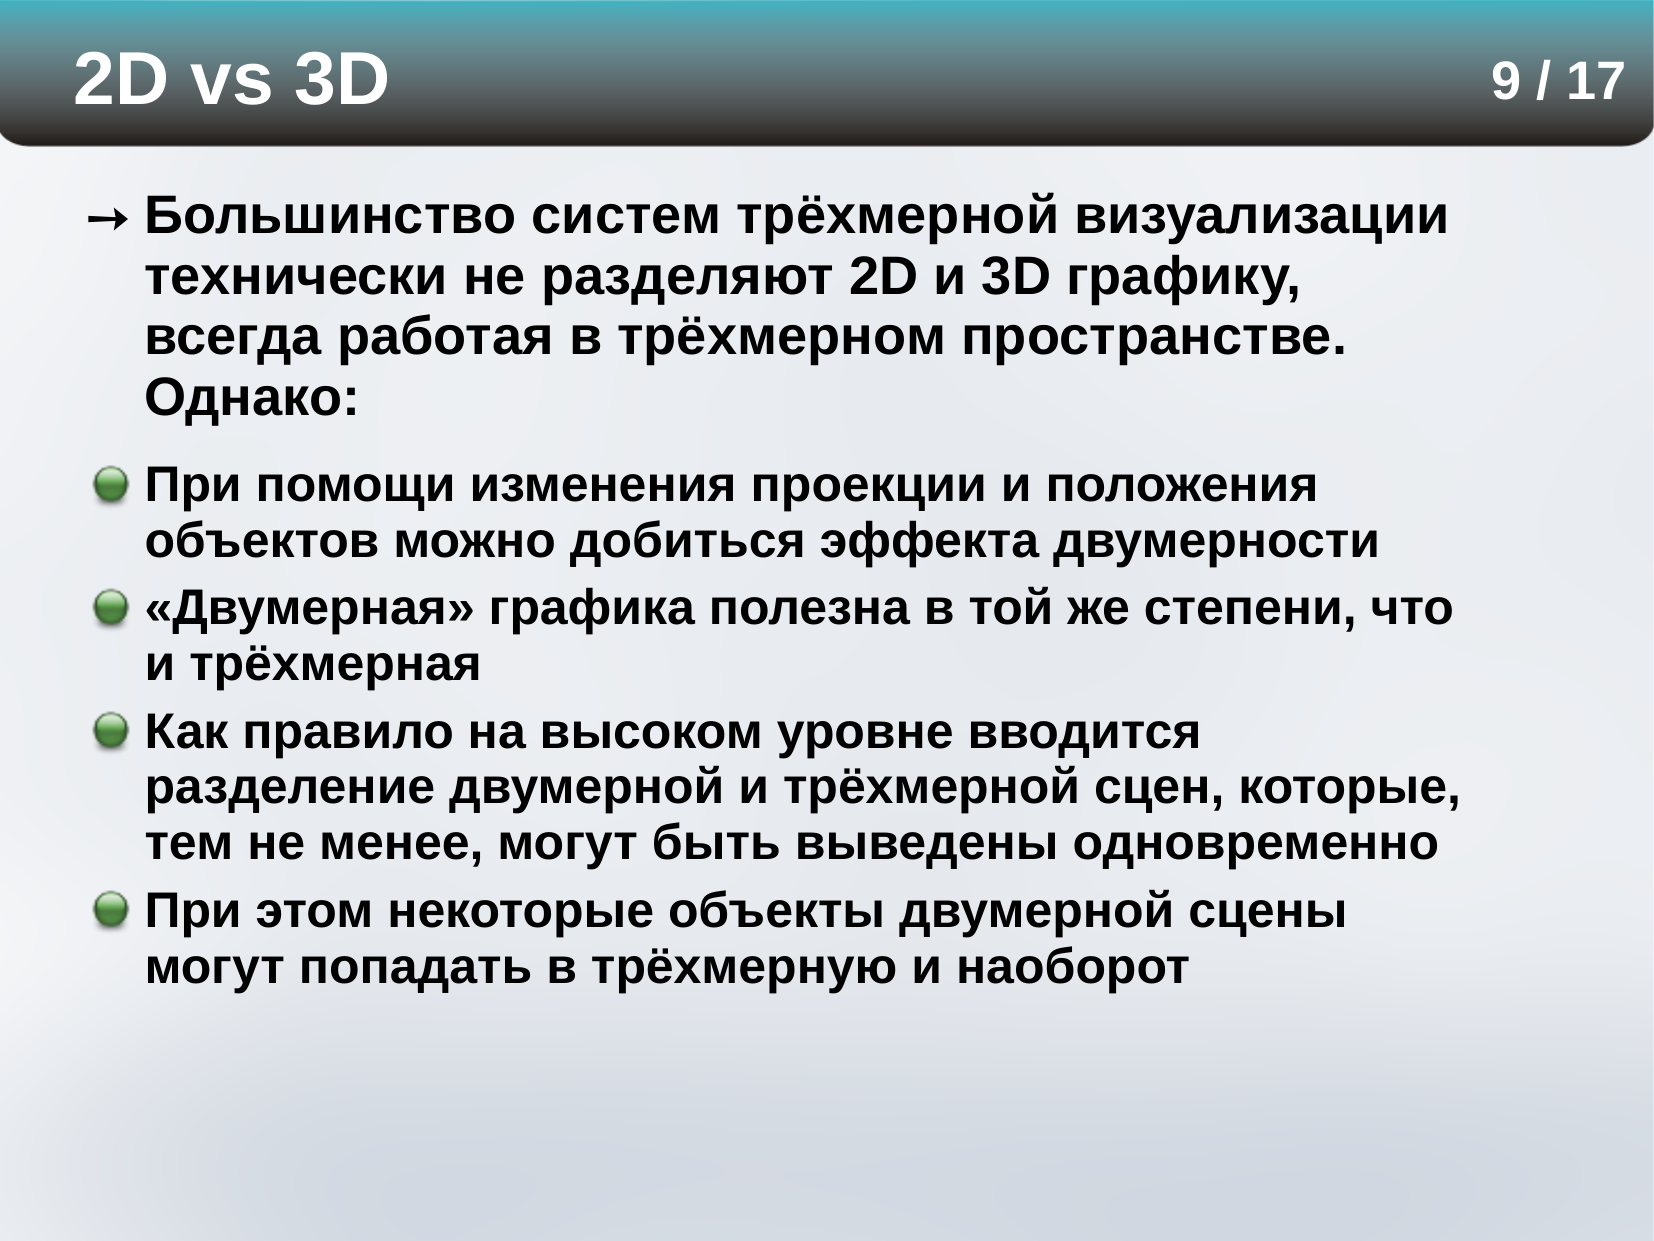

2D vs 3D
Большинство систем трёхмерной визуализации технически не разделяют 2D и 3D графику, всегда работая в трёхмерном пространстве. Однако:
При помощи изменения проекции и положения объектов можно добиться эффекта двумерности
«Двумерная» графика полезна в той же степени, что и трёхмерная
Как правило на высоком уровне вводится разделение двумерной и трёхмерной сцен, которые, тем не менее, могут быть выведены одновременно
При этом некоторые объекты двумерной сцены могут попадать в трёхмерную и наоборот